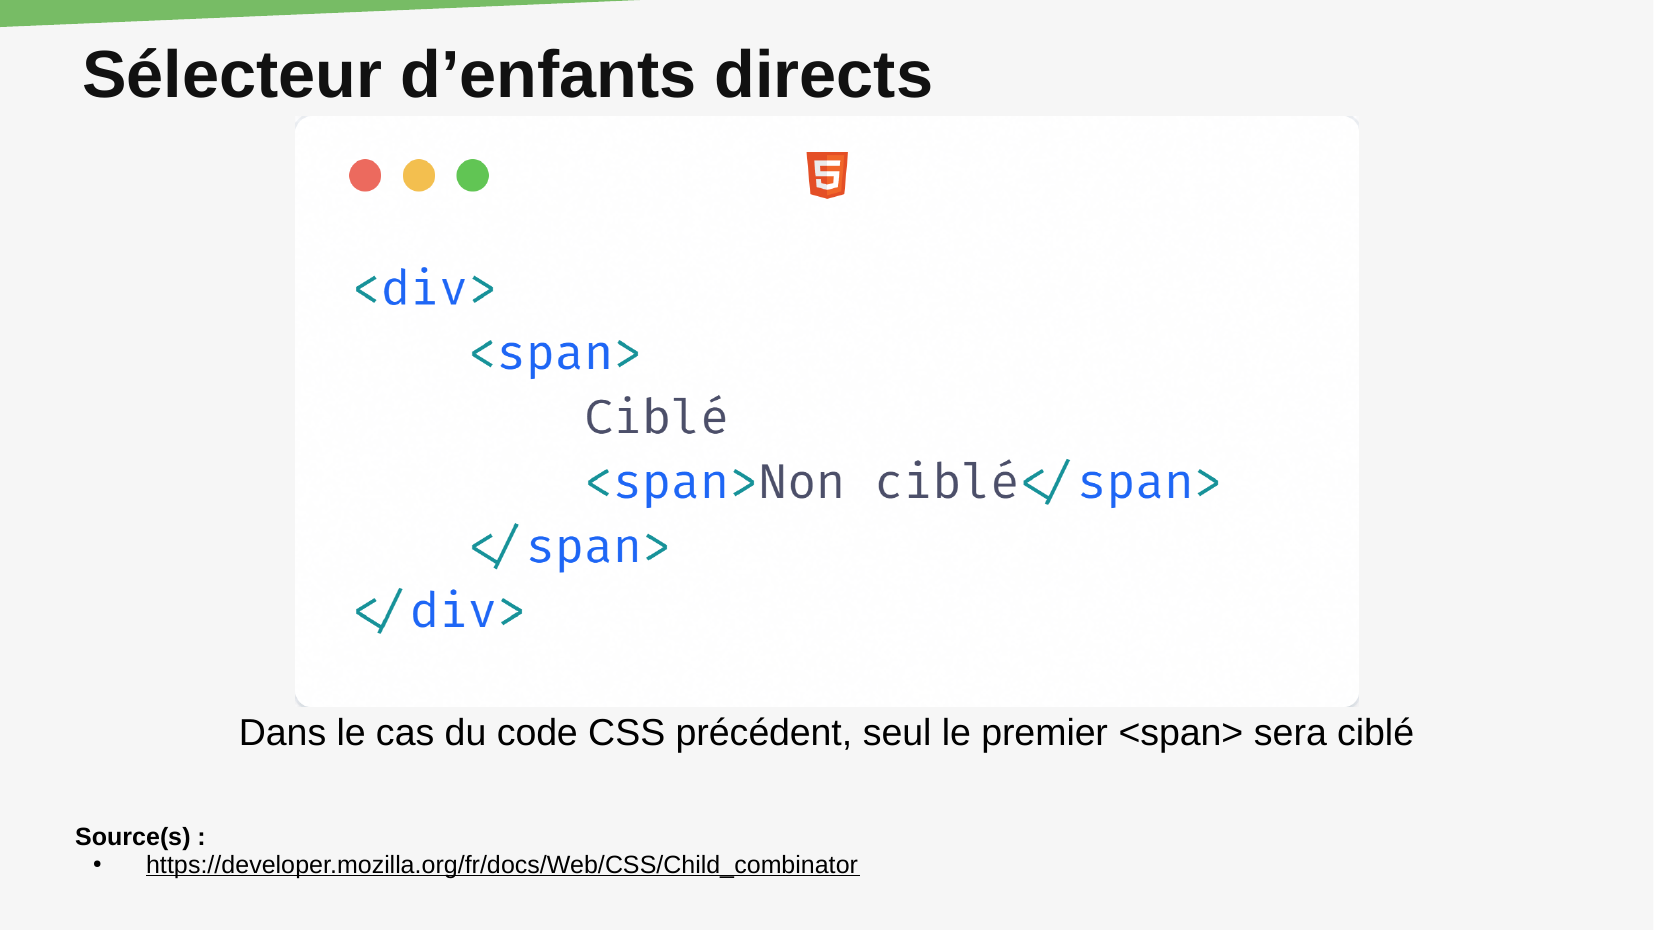

# Sélecteur d’enfants directs
Dans le cas du code CSS précédent, seul le premier <span> sera ciblé
Source(s) :
https://developer.mozilla.org/fr/docs/Web/CSS/Child_combinator